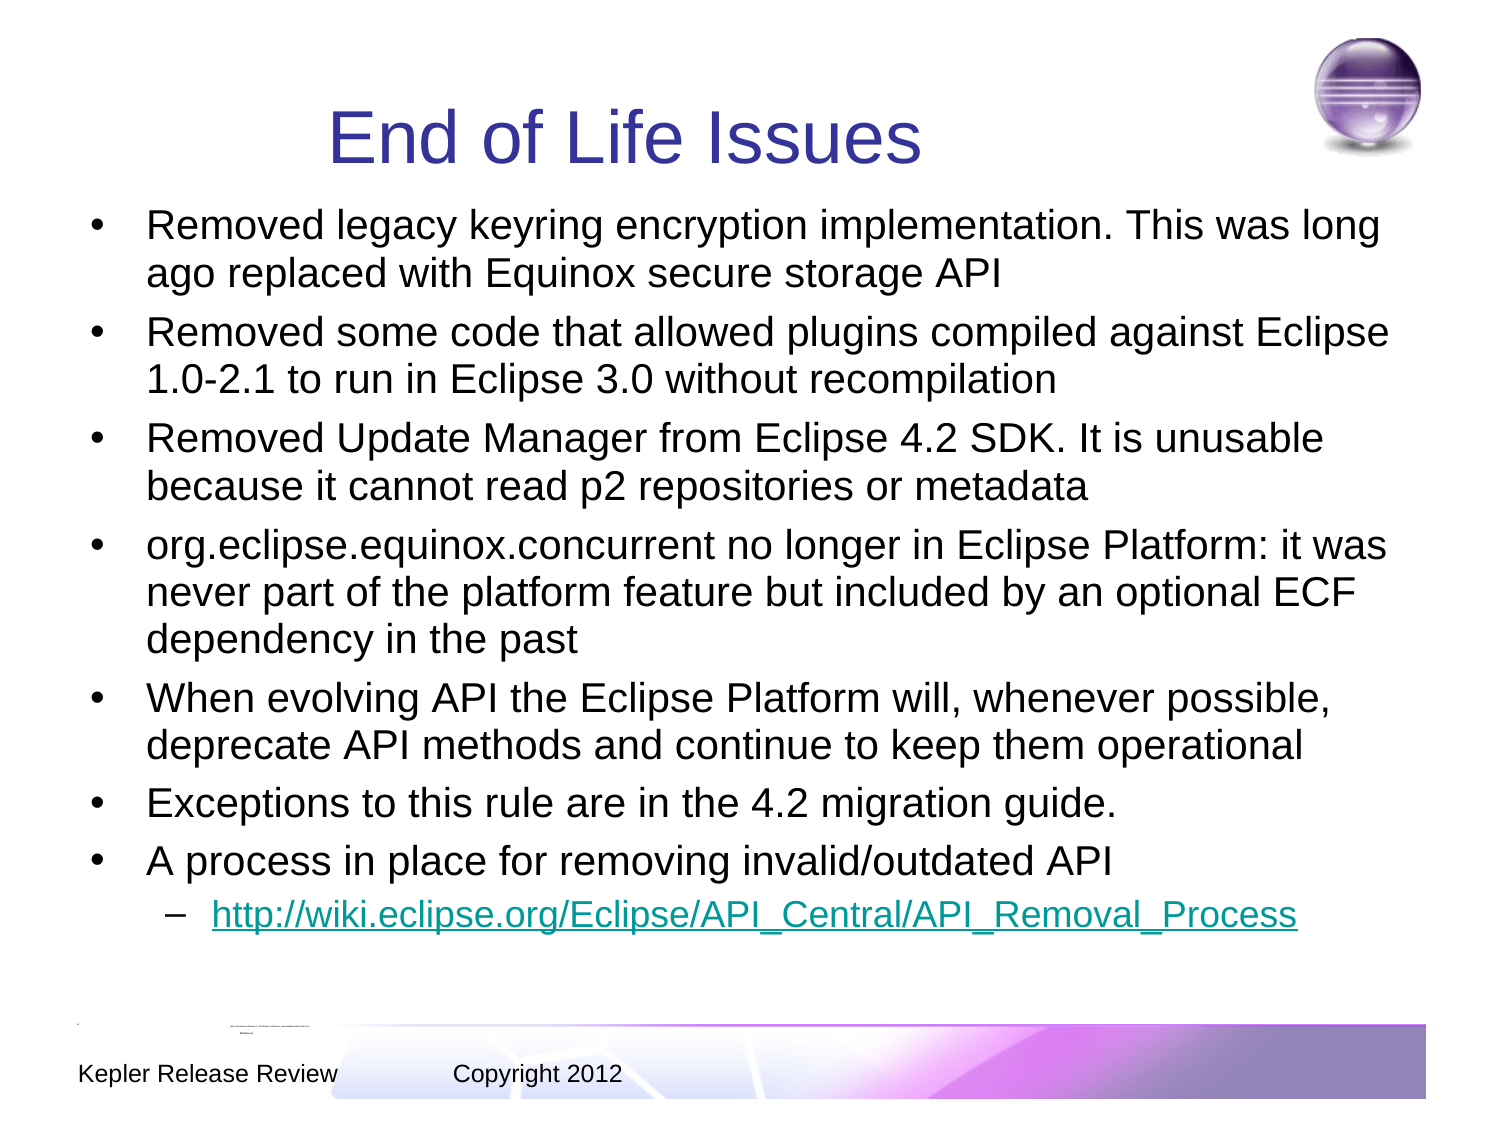

# End of Life Issues
Removed legacy keyring encryption implementation. This was long ago replaced with Equinox secure storage API
Removed some code that allowed plugins compiled against Eclipse 1.0-2.1 to run in Eclipse 3.0 without recompilation
Removed Update Manager from Eclipse 4.2 SDK. It is unusable because it cannot read p2 repositories or metadata
org.eclipse.equinox.concurrent no longer in Eclipse Platform: it was never part of the platform feature but included by an optional ECF dependency in the past
When evolving API the Eclipse Platform will, whenever possible, deprecate API methods and continue to keep them operational
Exceptions to this rule are in the 4.2 migration guide.
A process in place for removing invalid/outdated API
http://wiki.eclipse.org/Eclipse/API_Central/API_Removal_Process
16
Copyright 2012